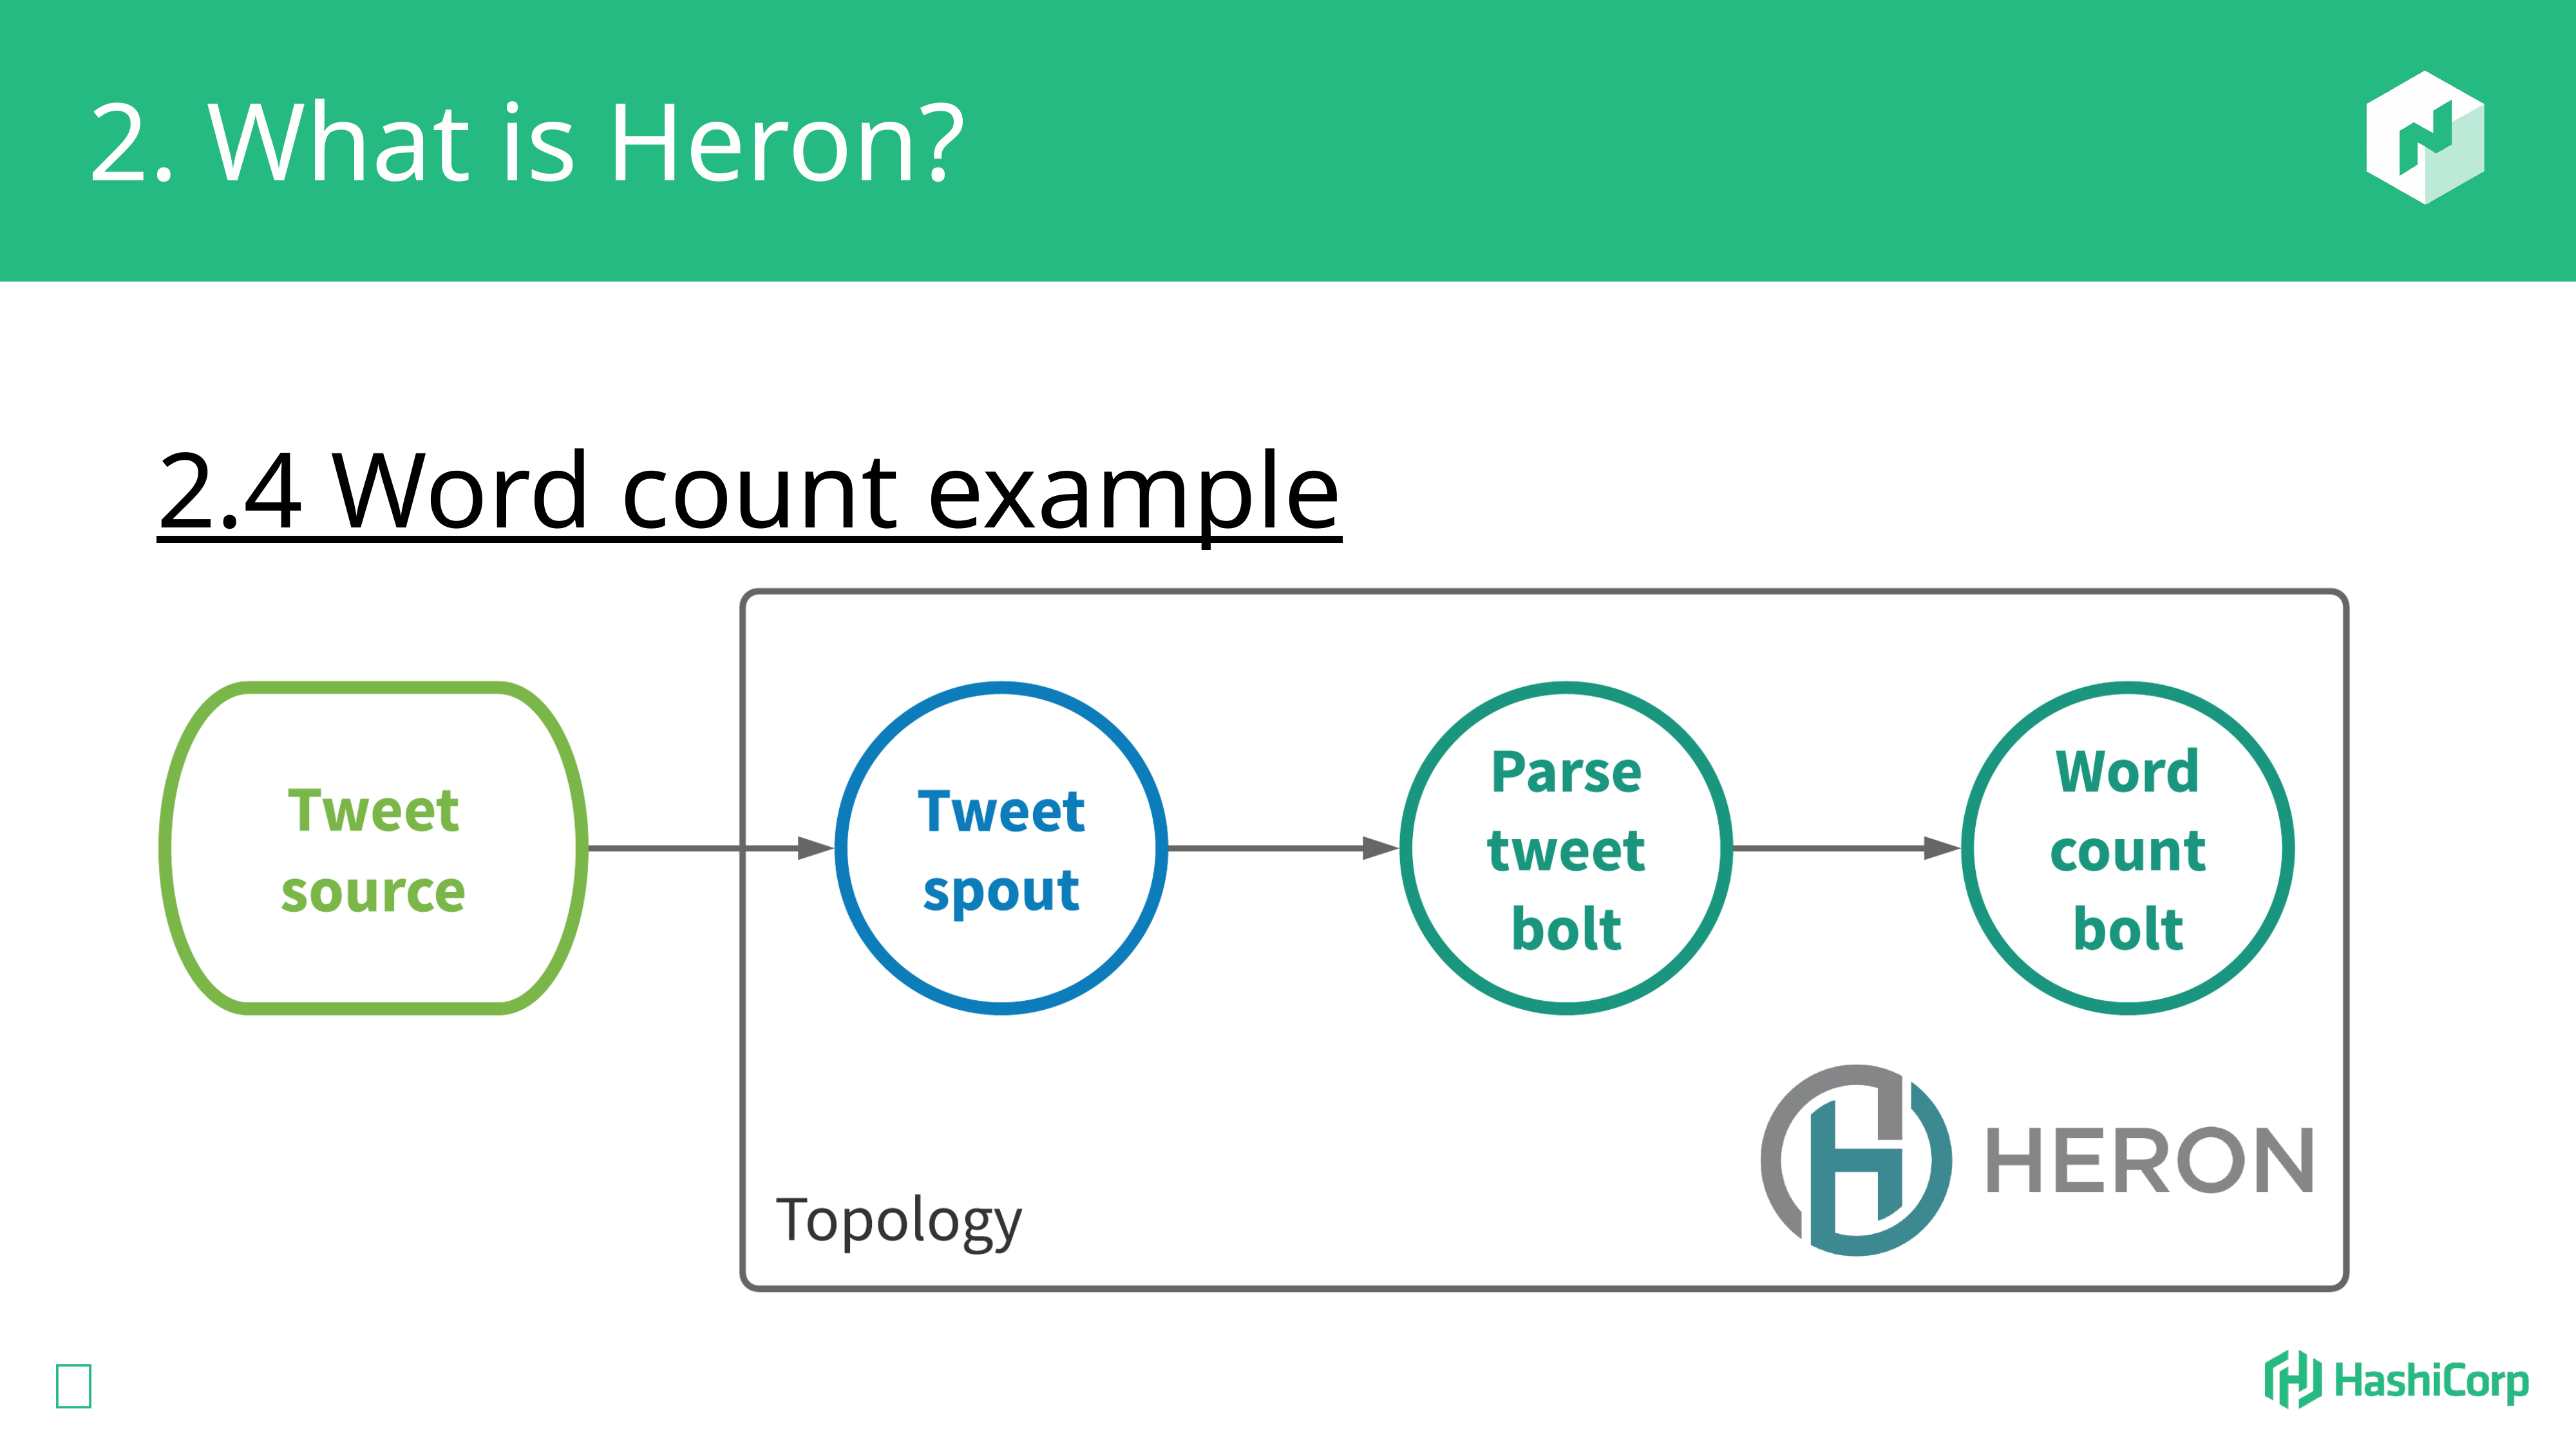

# 2. What is Heron?
2.4 Word count example